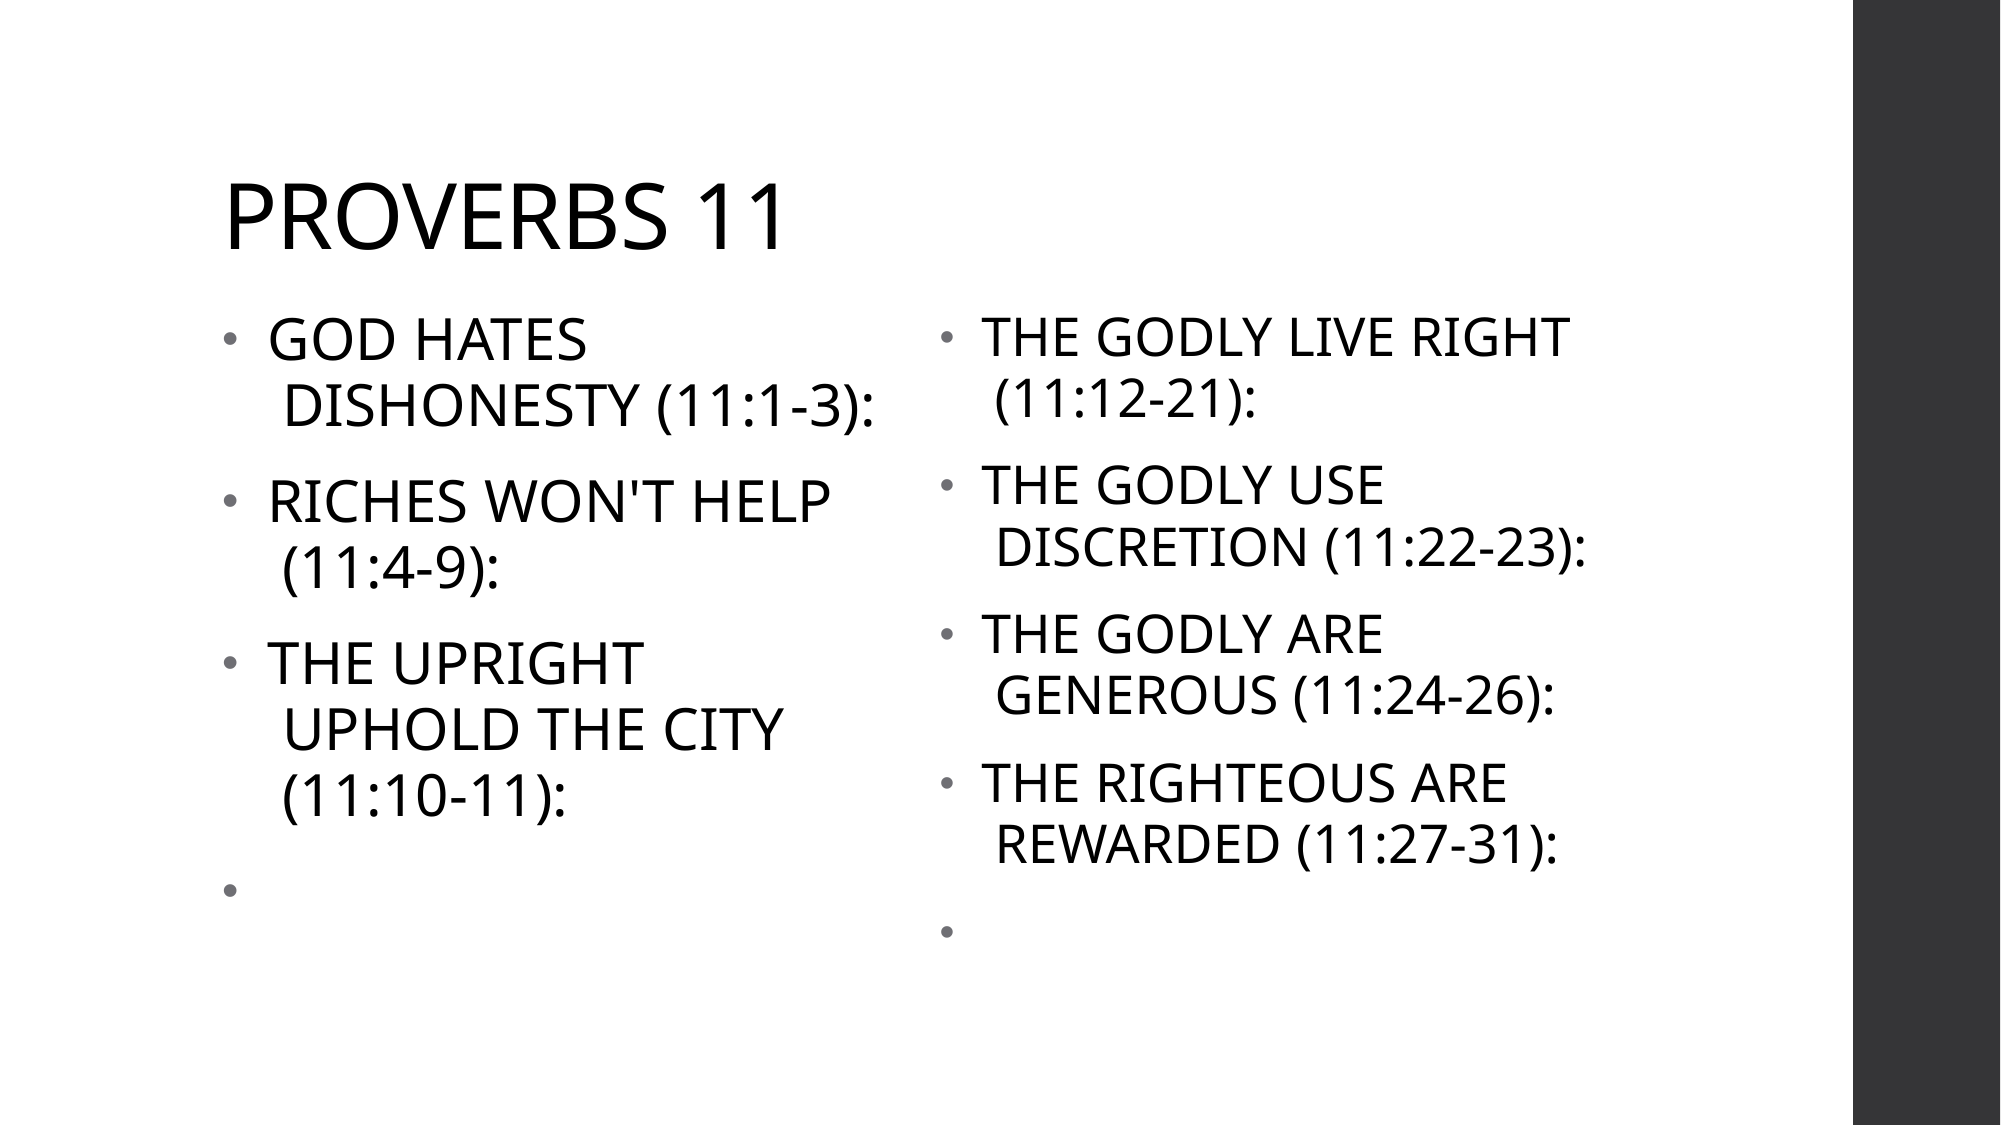

# PROVERBS 11
 GOD HATES DISHONESTY (11:1-3):
 RICHES WON'T HELP (11:4-9):
 THE UPRIGHT UPHOLD THE CITY (11:10-11):
 THE GODLY LIVE RIGHT (11:12-21):
 THE GODLY USE DISCRETION (11:22-23):
 THE GODLY ARE GENEROUS (11:24-26):
 THE RIGHTEOUS ARE REWARDED (11:27-31):